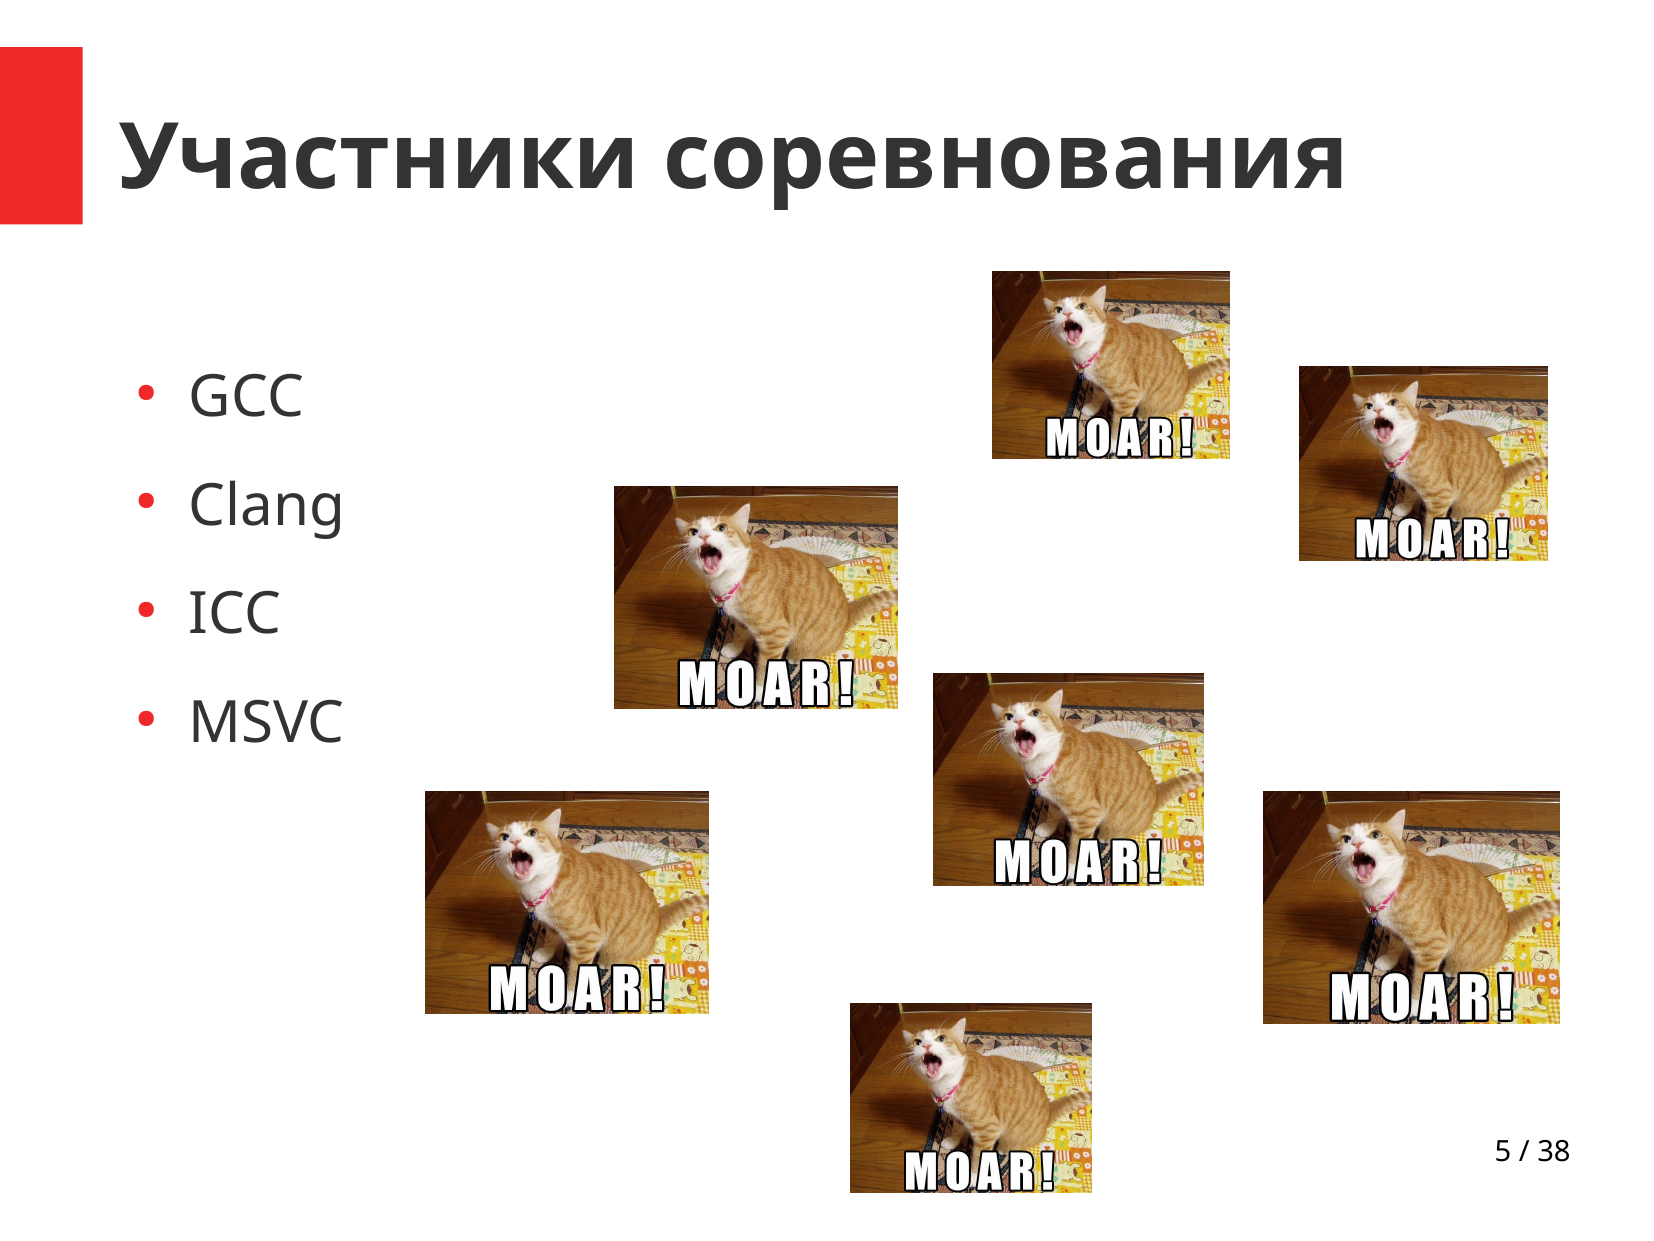

# Участники соревнования
GCC
Clang
ICC
MSVC
5